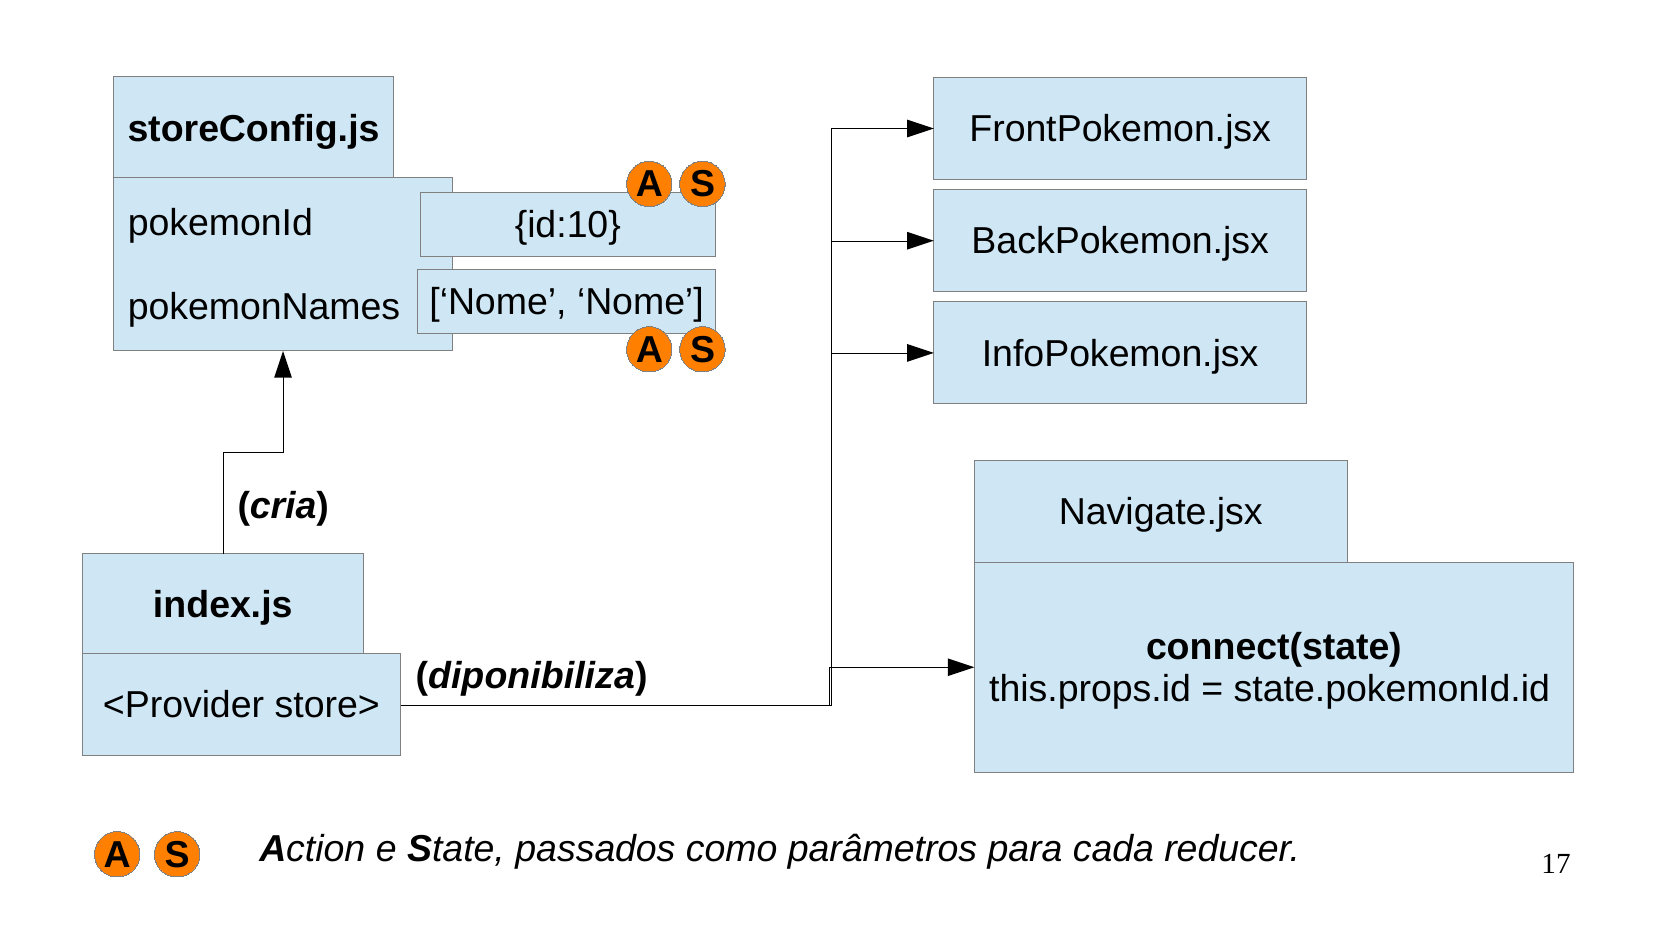

storeConfig.js
FrontPokemon.jsx
A
S
pokemonId
pokemonNames
BackPokemon.jsx
{id:10}
[‘Nome’, ‘Nome’]
InfoPokemon.jsx
A
S
Navigate.jsx
index.js
connect(state)
this.props.id = state.pokemonId.id
<Provider store>
Action e State, passados como parâmetros para cada reducer.
A
S
17